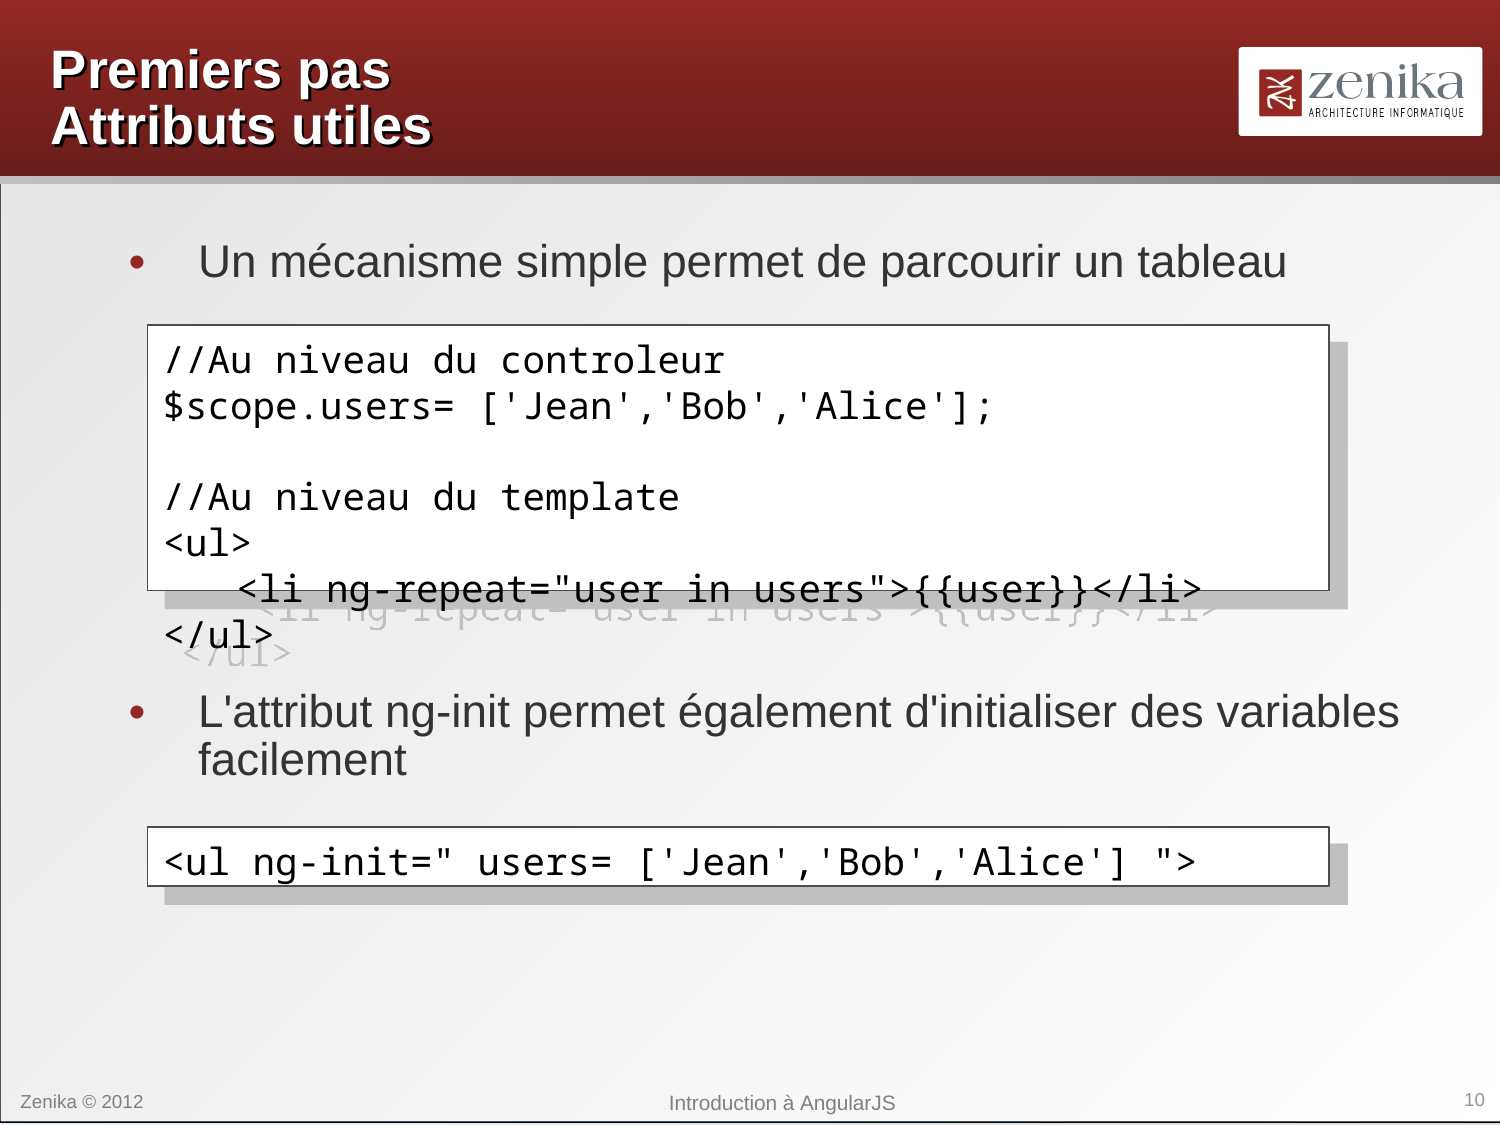

# Premiers pas Attributs utiles
Un mécanisme simple permet de parcourir un tableau
L'attribut ng-init permet également d'initialiser des variables facilement
//Au niveau du controleur
$scope.users= ['Jean','Bob','Alice'];
//Au niveau du template
<ul>
	<li ng-repeat="user in users">{{user}}</li>
</ul>
<ul ng-init=" users= ['Jean','Bob','Alice'] ">